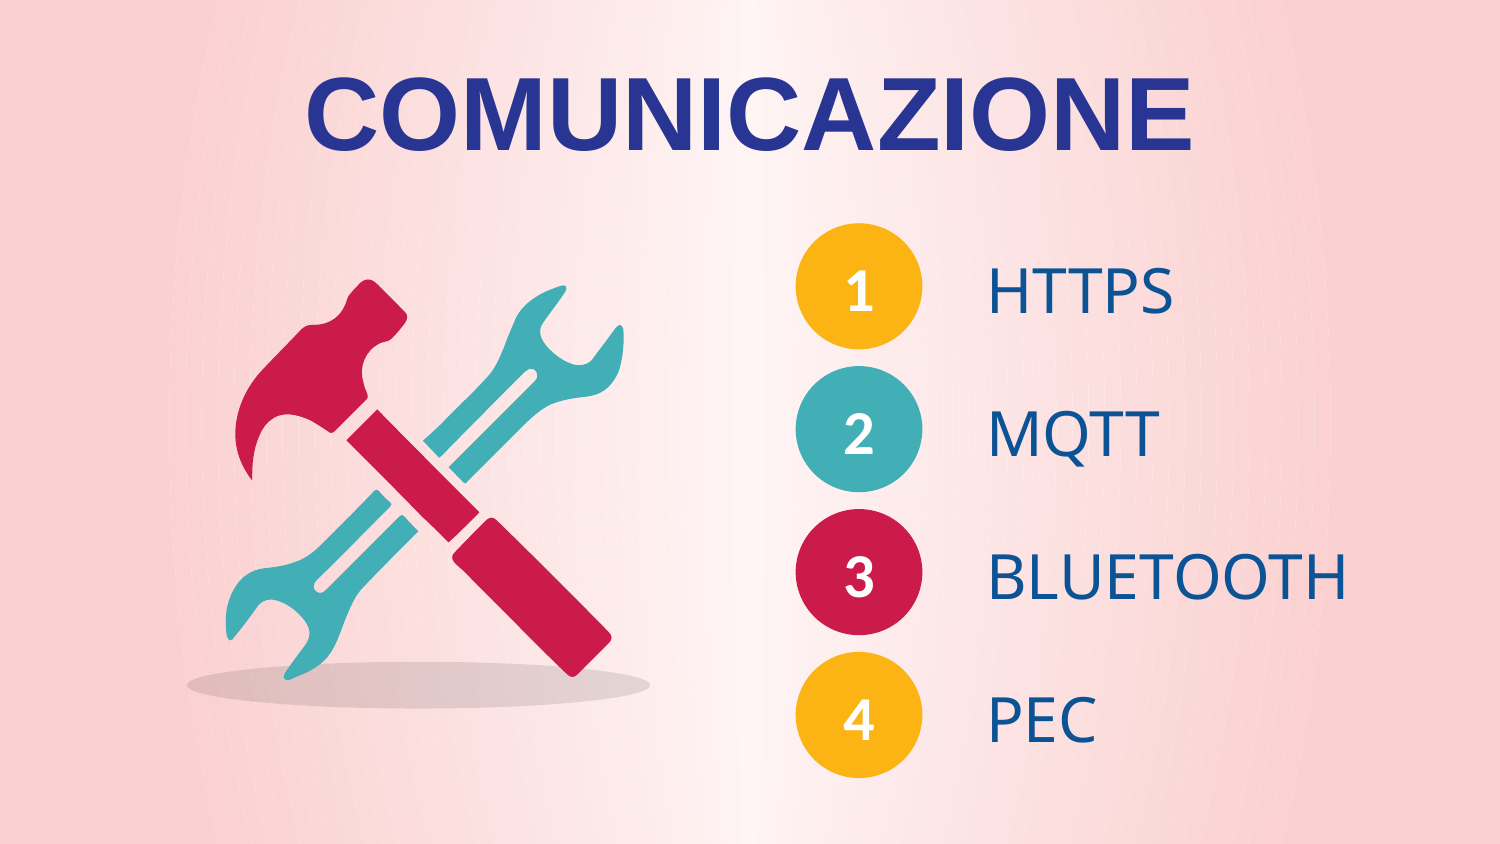

COMUNICAZIONE
1
HTTPS
2
MQTT
3
BLUETOOTH
4
PEC